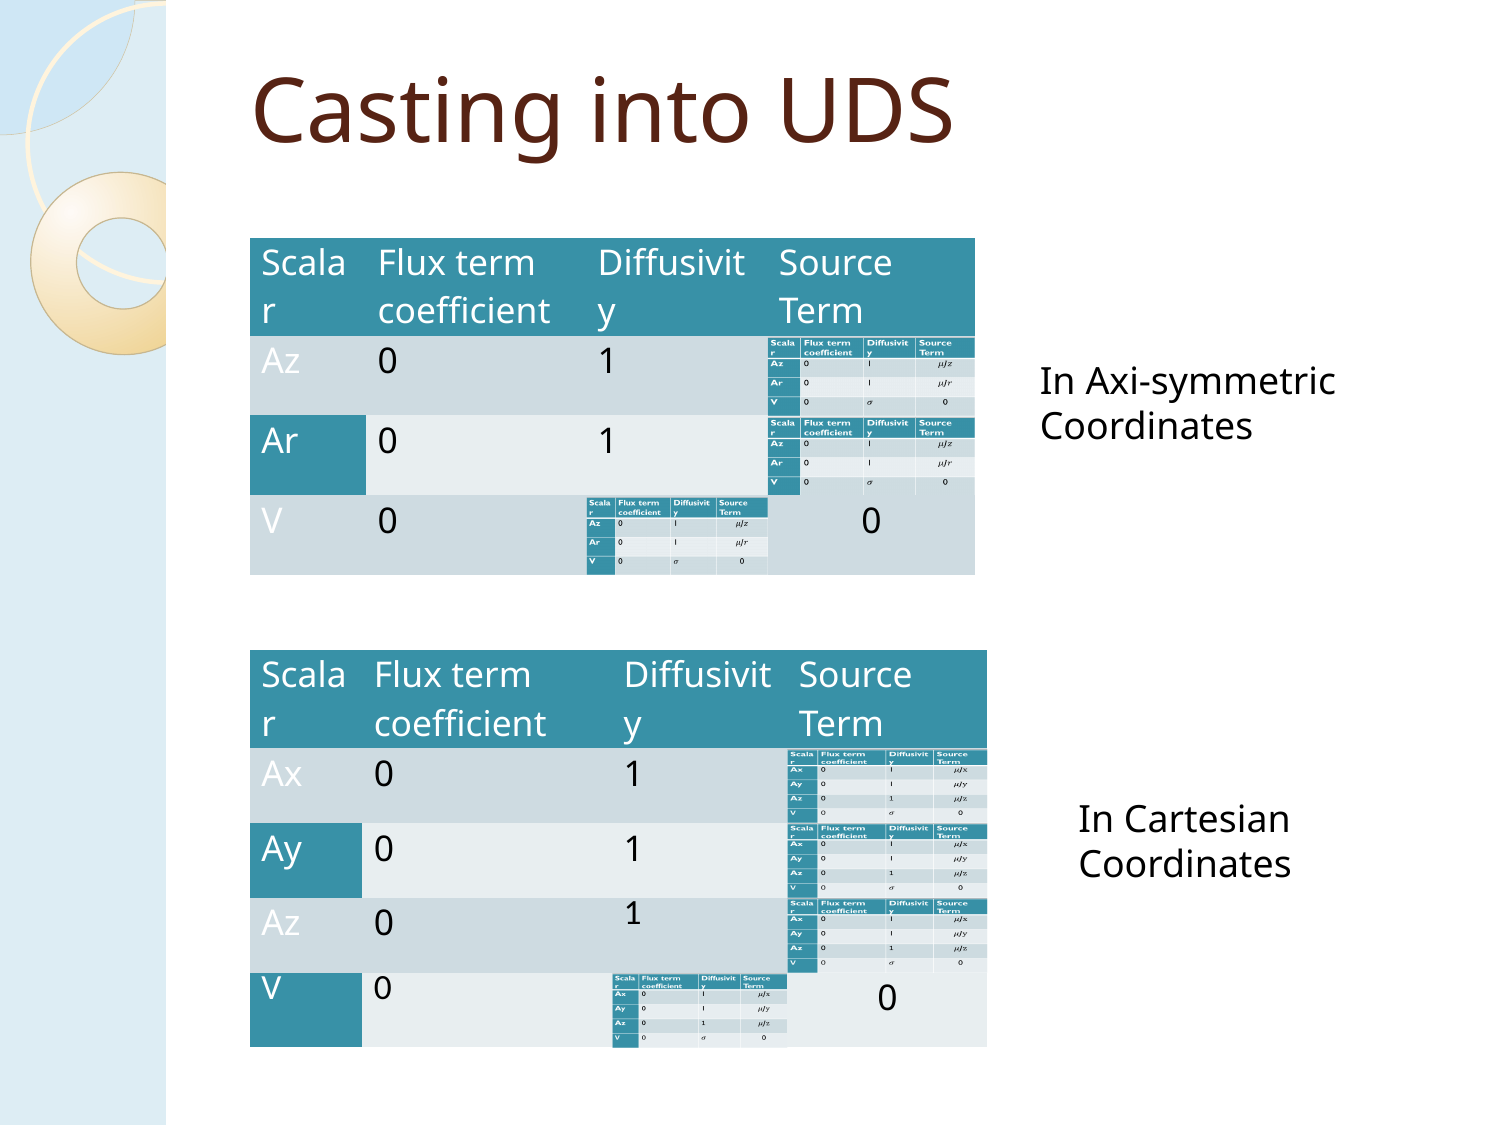

# Casting into UDS
| Scalar | Flux term coefficient | Diffusivity | Source Term |
| --- | --- | --- | --- |
| Az | 0 | 1 | |
| Ar | 0 | 1 | |
| V | 0 | | 0 |
| Scalar | Flux term coefficient | Diffusivity | Source Term |
| --- | --- | --- | --- |
| Az | 0 | 1 | |
| Ar | 0 | 1 | |
| V | 0 | | 0 |
In Axi-symmetric Coordinates
| Scalar | Flux term coefficient | Diffusivity | Source Term |
| --- | --- | --- | --- |
| Ax | 0 | 1 | |
| Ay | 0 | 1 | |
| Az | 0 | 1 | |
| V | 0 | | 0 |
| Scalar | Flux term coefficient | Diffusivity | Source Term |
| --- | --- | --- | --- |
| Ax | 0 | 1 | |
| Ay | 0 | 1 | |
| Az | 0 | 1 | |
| V | 0 | | 0 |
In Cartesian Coordinates